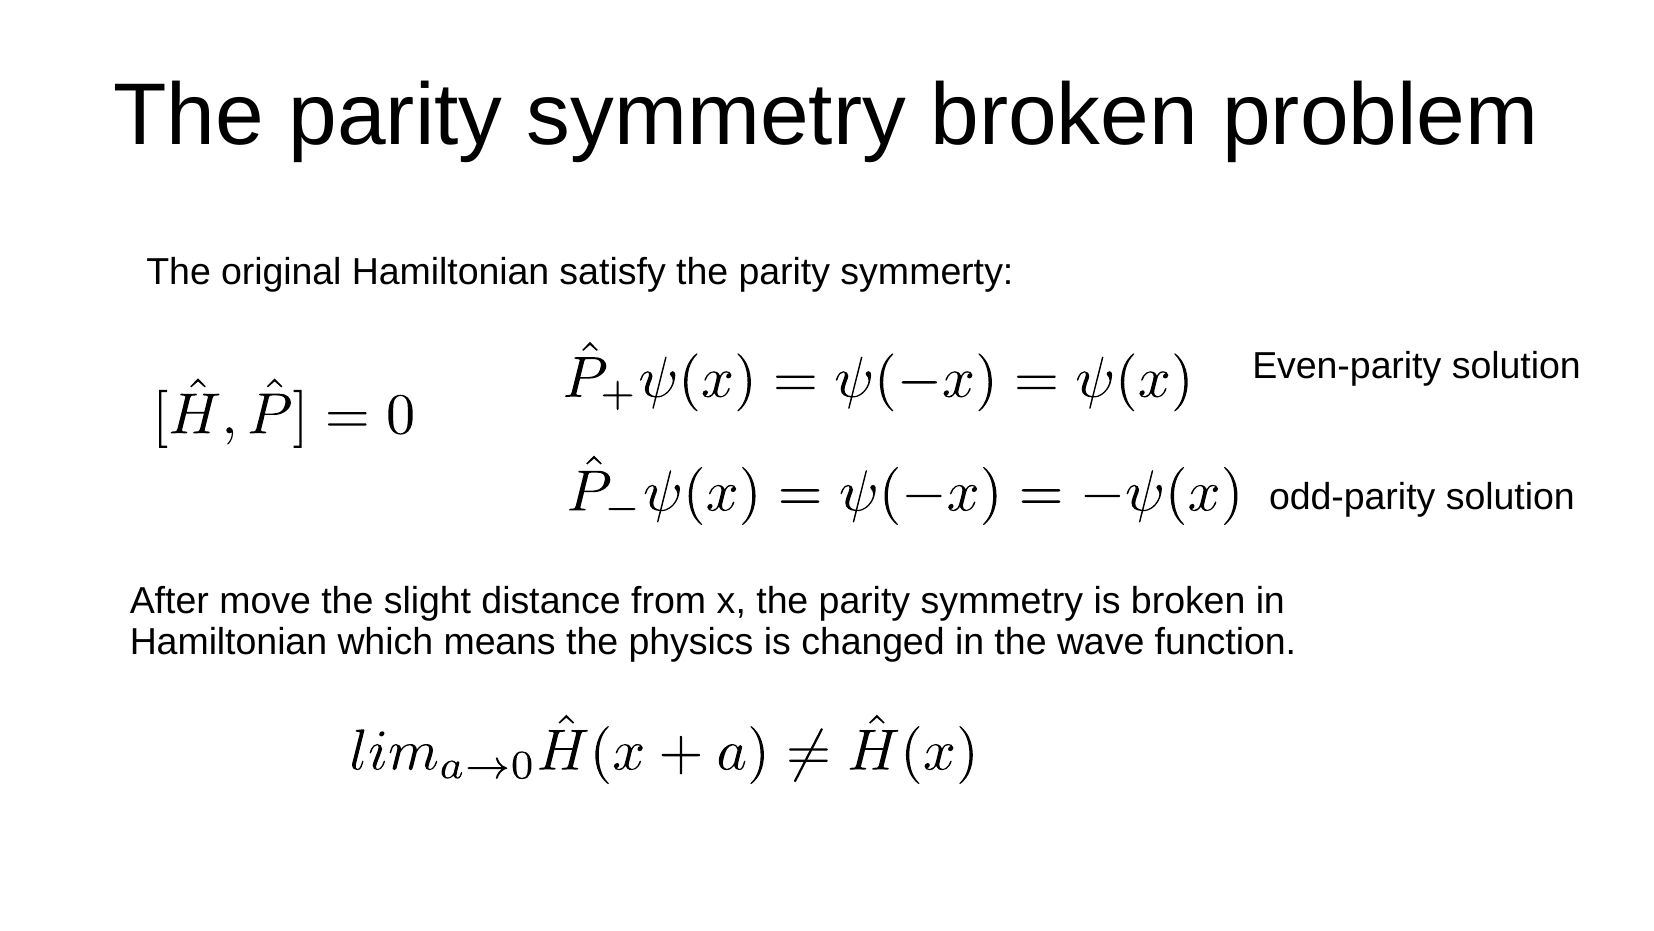

# The parity symmetry broken problem
The original Hamiltonian satisfy the parity symmerty:
Even-parity solution
odd-parity solution
After move the slight distance from x, the parity symmetry is broken in Hamiltonian which means the physics is changed in the wave function.